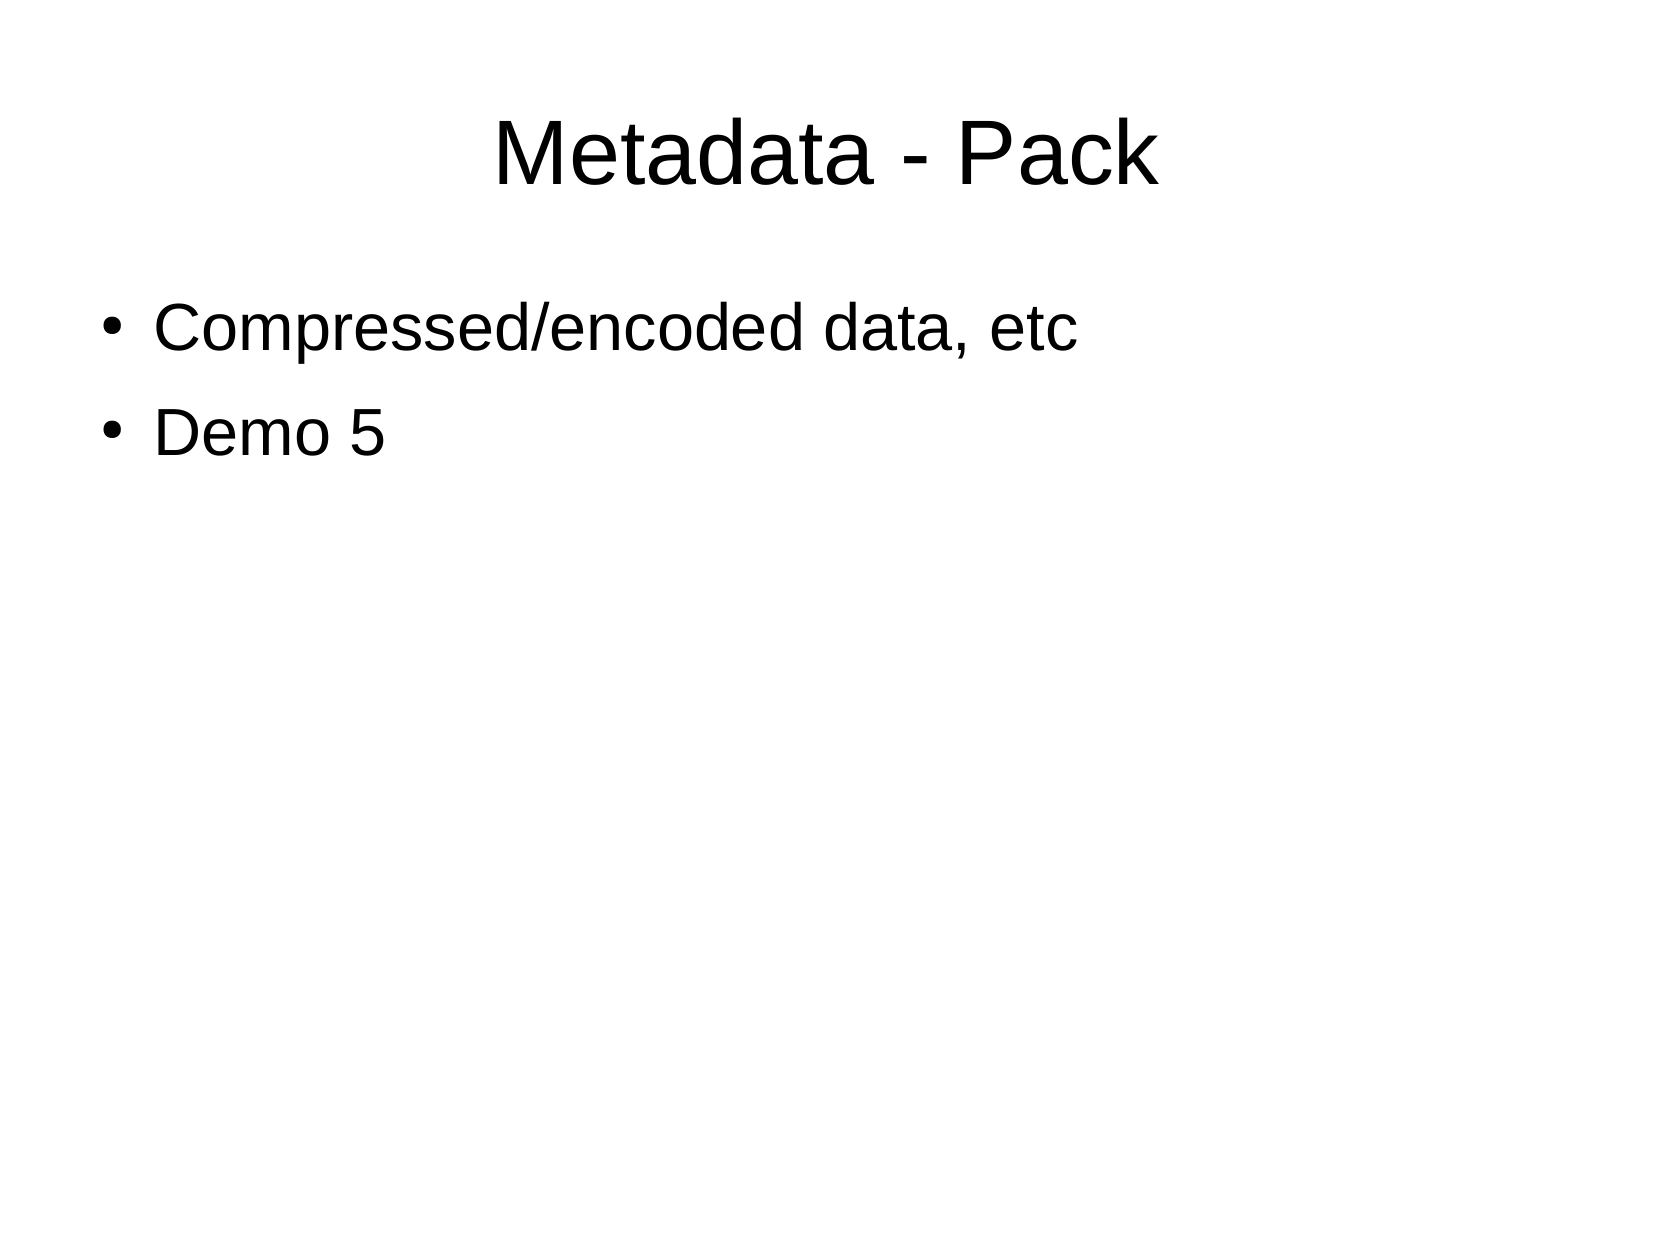

# Metadata - Pack
Compressed/encoded data, etc
Demo 5